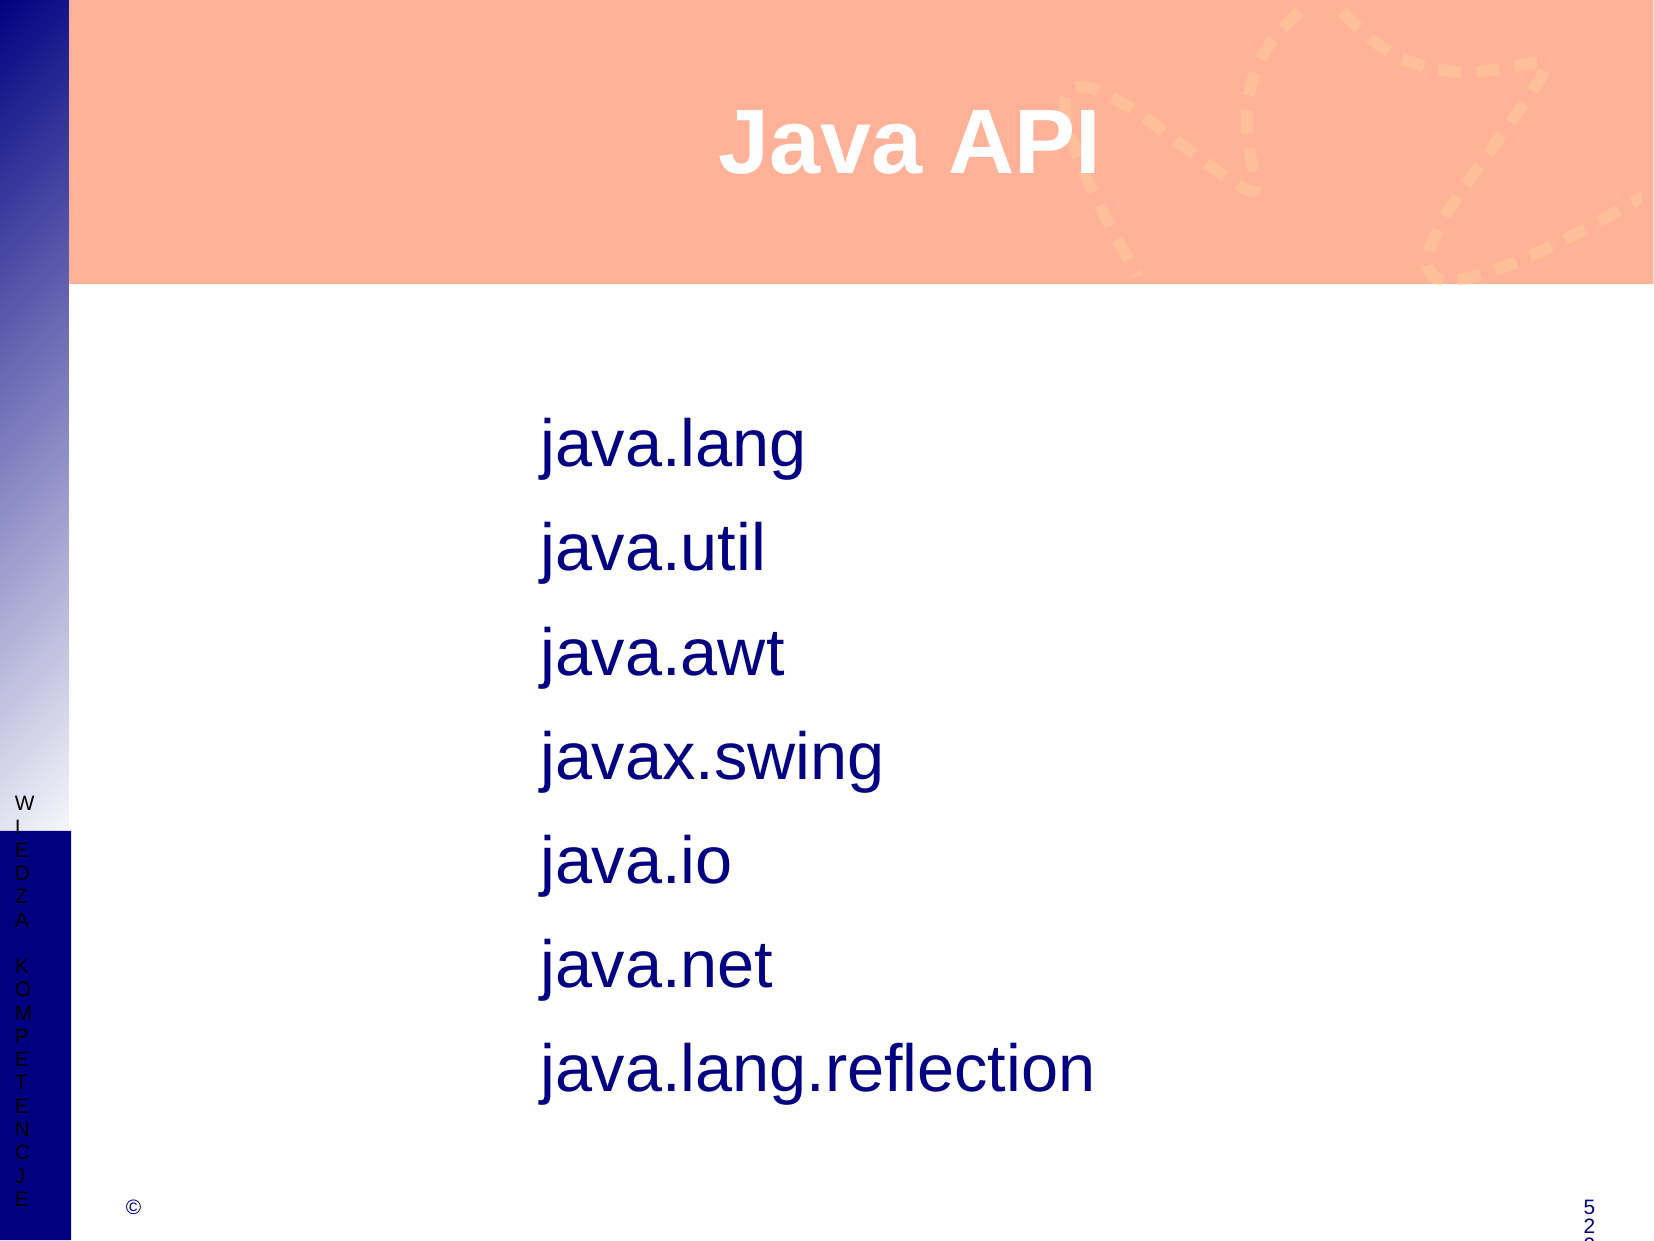

Java API
# java.lang
java.util
java.awt
javax.swing
java.io
java.net
java.lang.reflection
W
I
E
D
Z
A
K
O
M
P
E
T
E
N
C
J
E